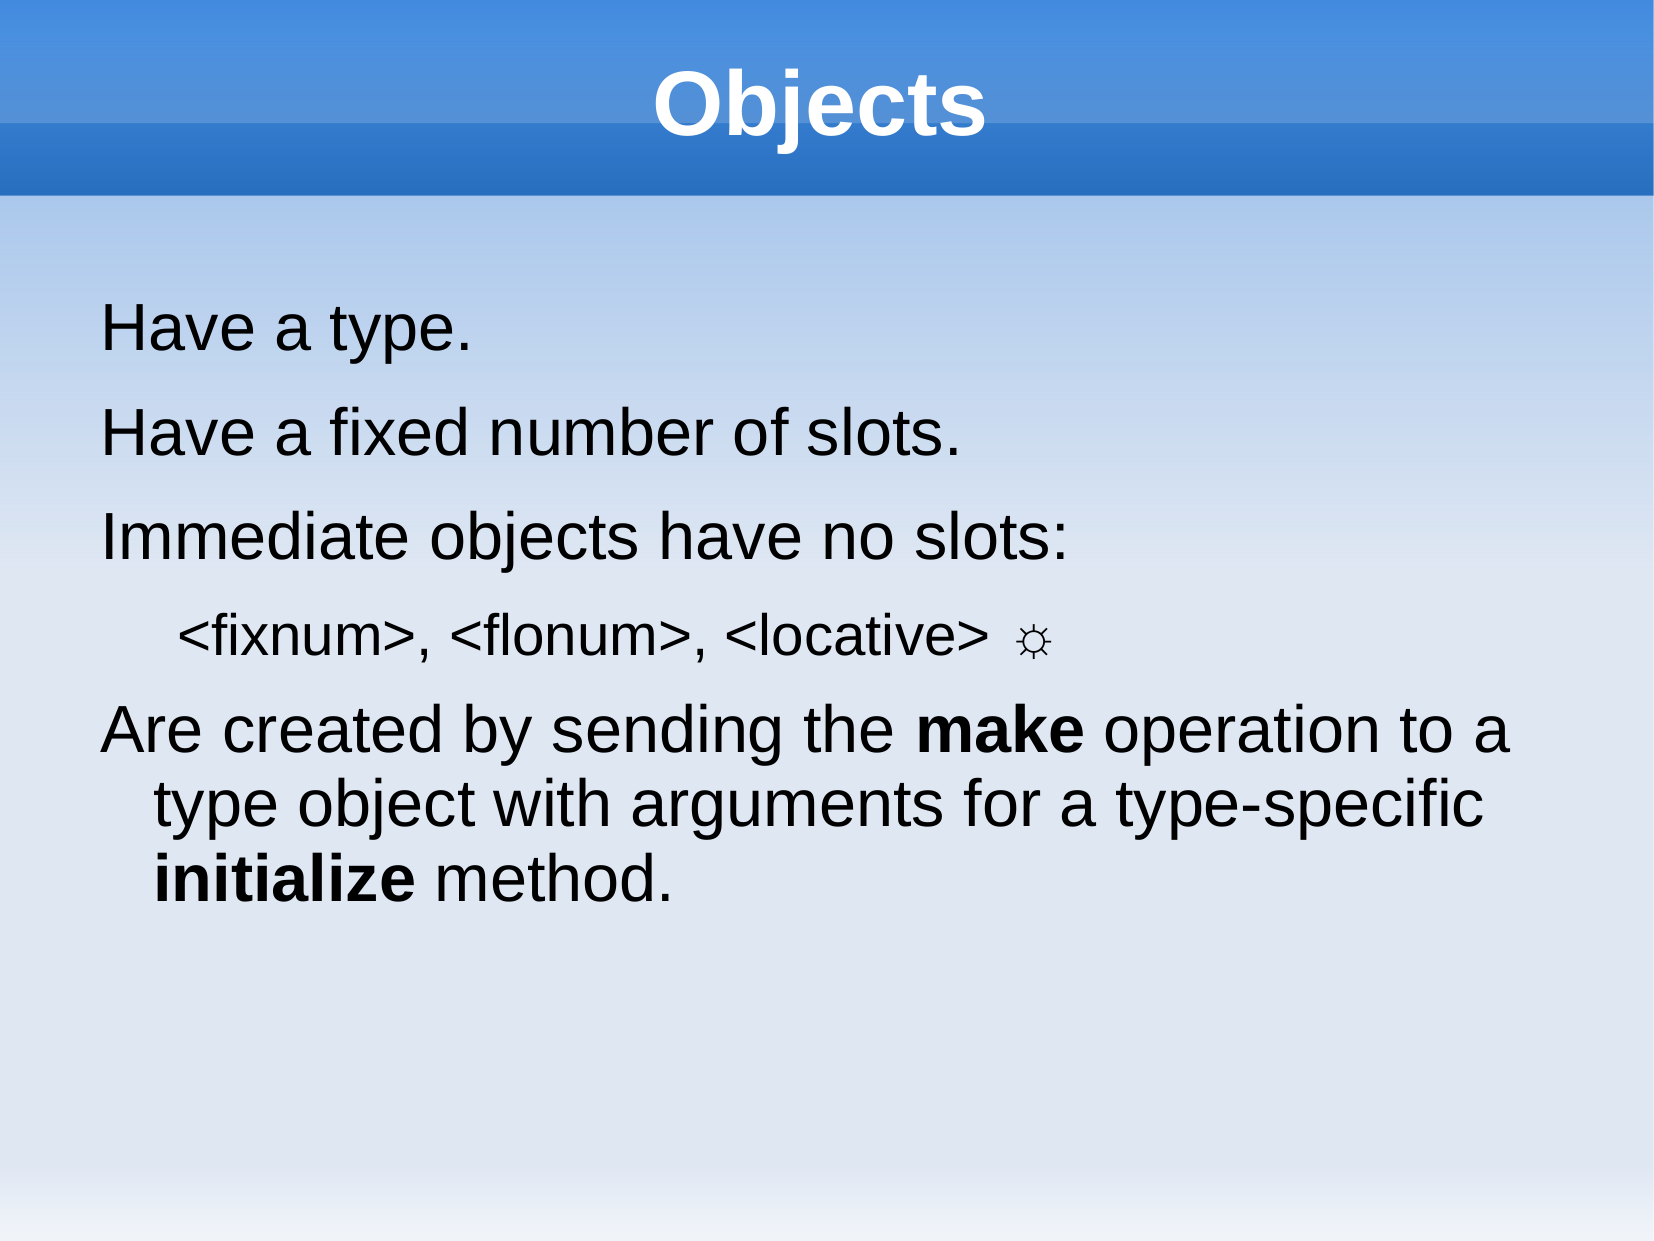

# Objects
Have a type.
Have a fixed number of slots.
Immediate objects have no slots:
<fixnum>, <flonum>, <locative> ☼
Are created by sending the make operation to a type object with arguments for a type-specific initialize method.